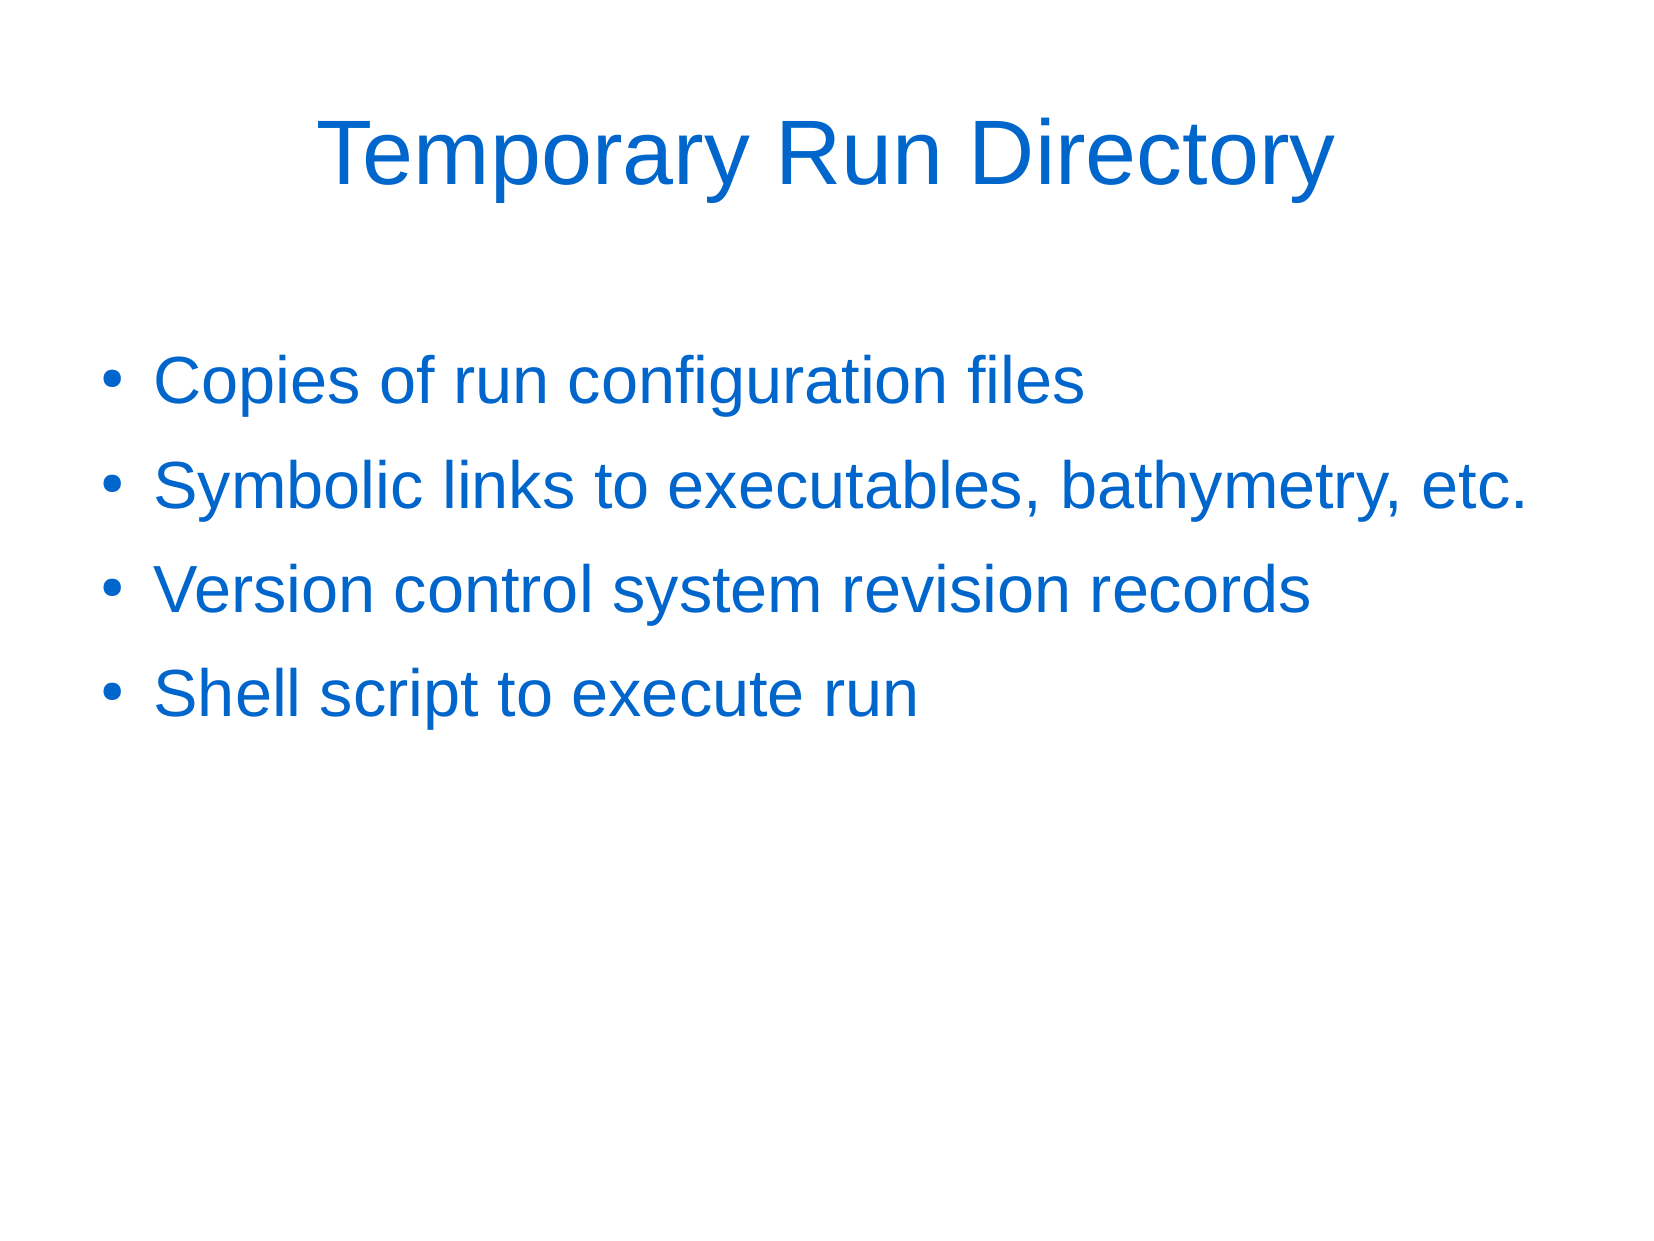

# Temporary Run Directory
Copies of run configuration files
Symbolic links to executables, bathymetry, etc.
Version control system revision records
Shell script to execute run